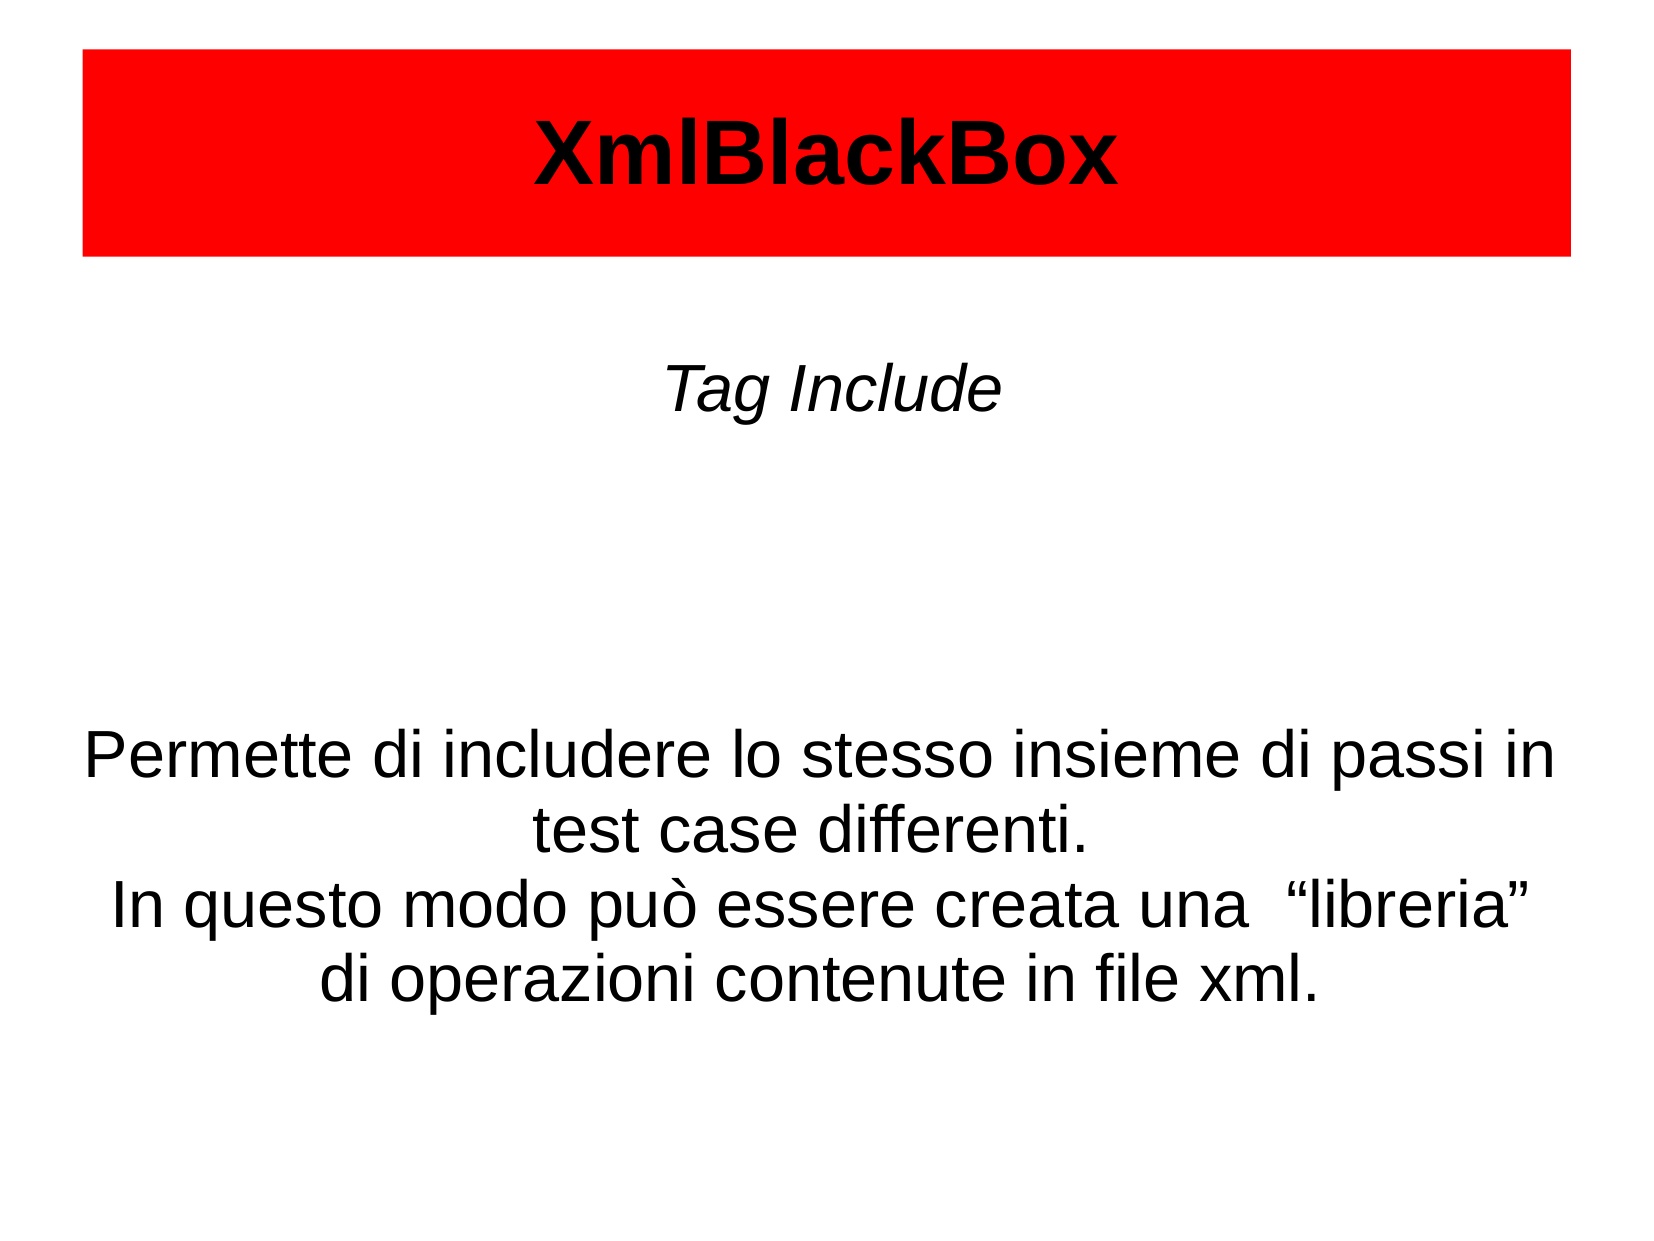

# XmlBlackBox
Tag Include
Permette di includere lo stesso insieme di passi in test case differenti.
In questo modo può essere creata una “libreria” di operazioni contenute in file xml.